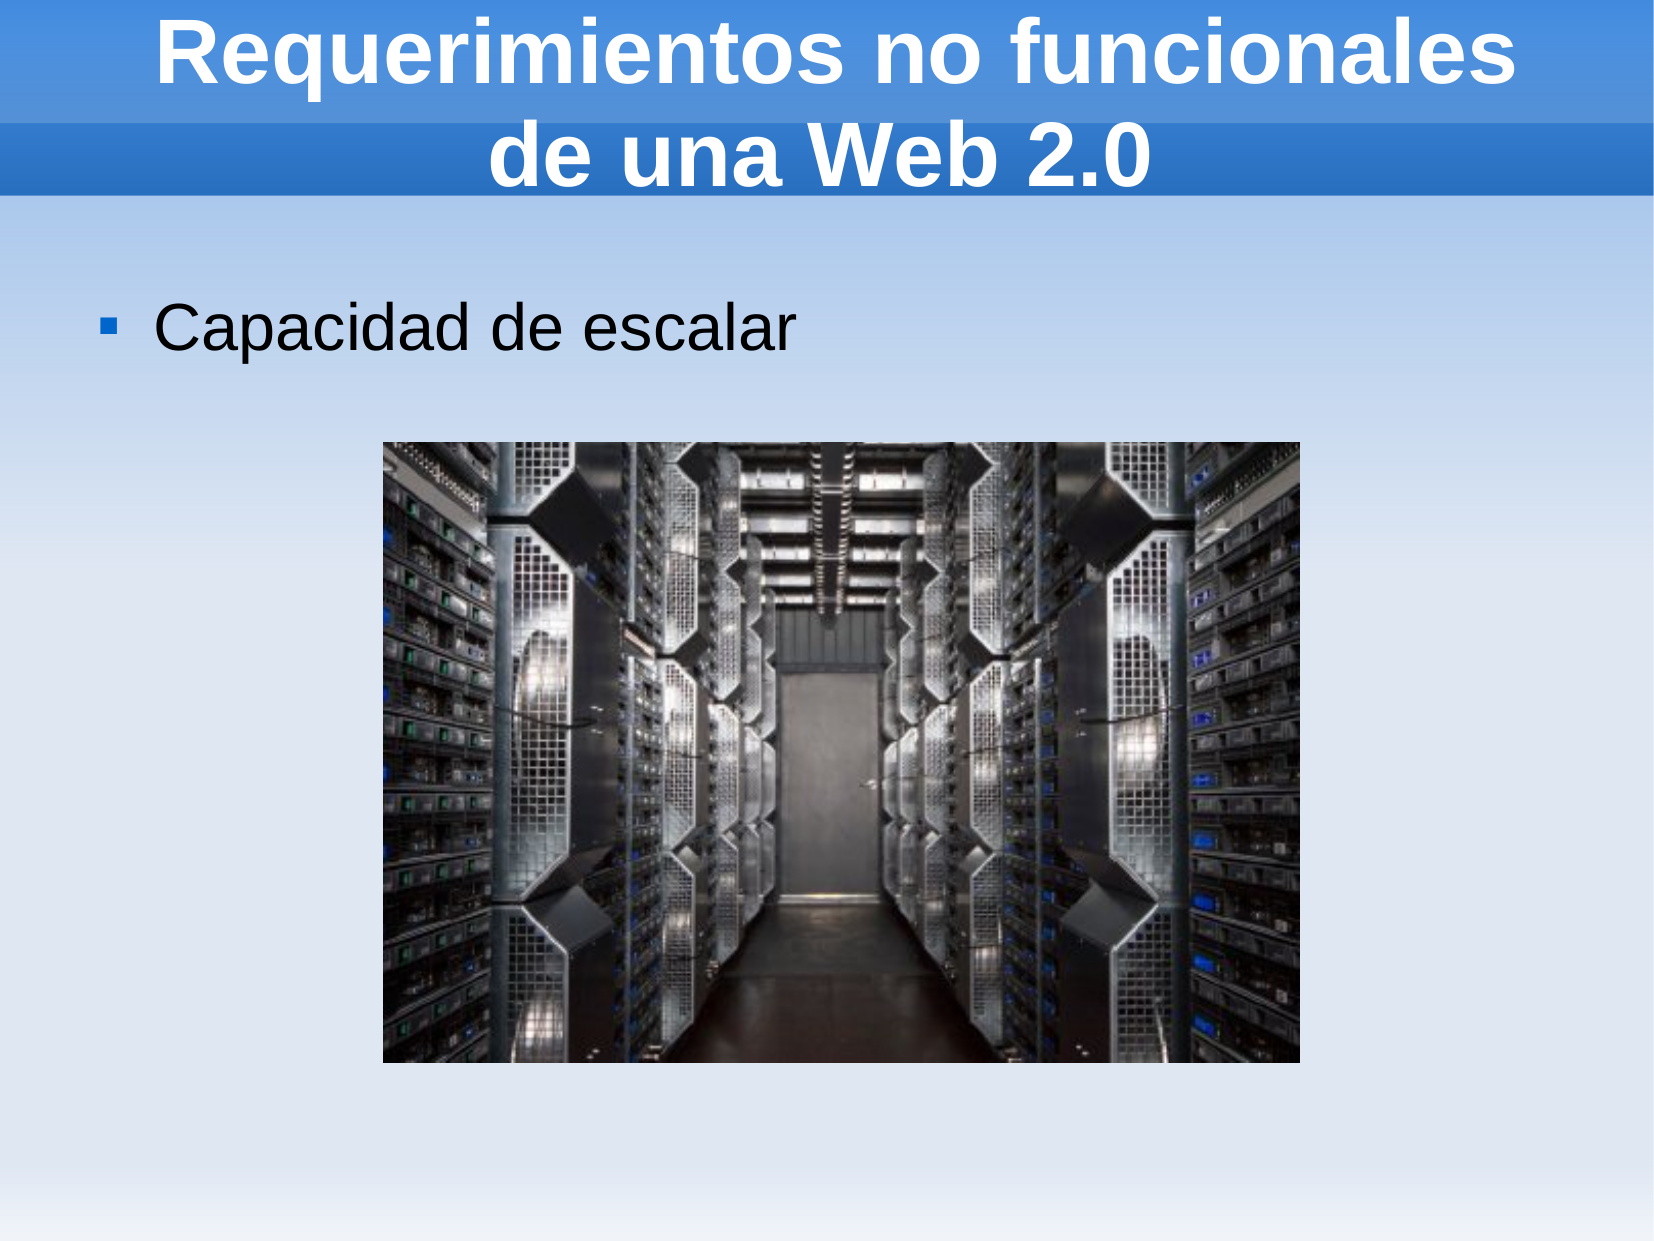

# Requerimientos no funcionales de una Web 2.0
Capacidad de escalar